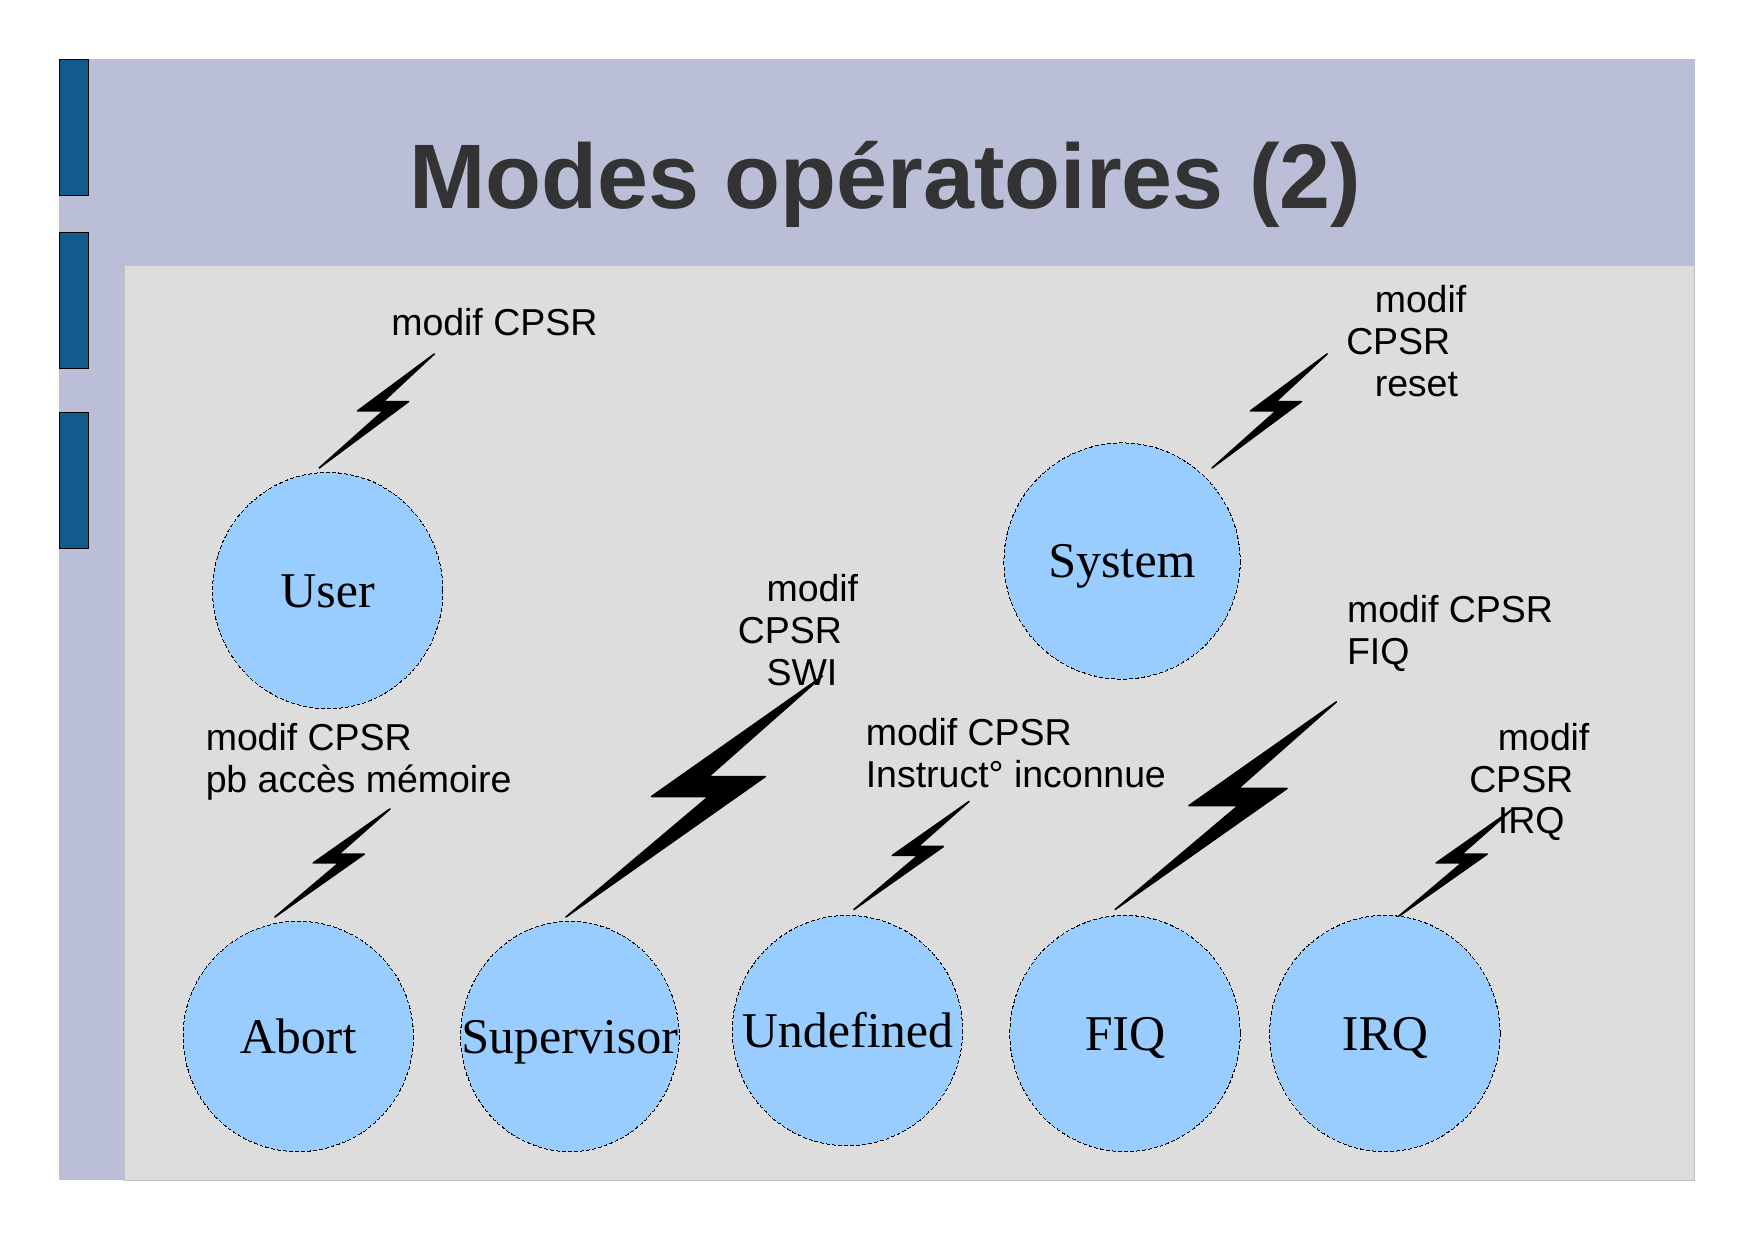

# Modes opératoires (2)
modif CPSR
reset
modif CPSR
System
User
modif CPSR
SWI
modif CPSR
FIQ
modif CPSR
Instruct° inconnue
modif CPSR
pb accès mémoire
modif CPSR
IRQ
Undefined
FIQ
IRQ
Abort
Supervisor